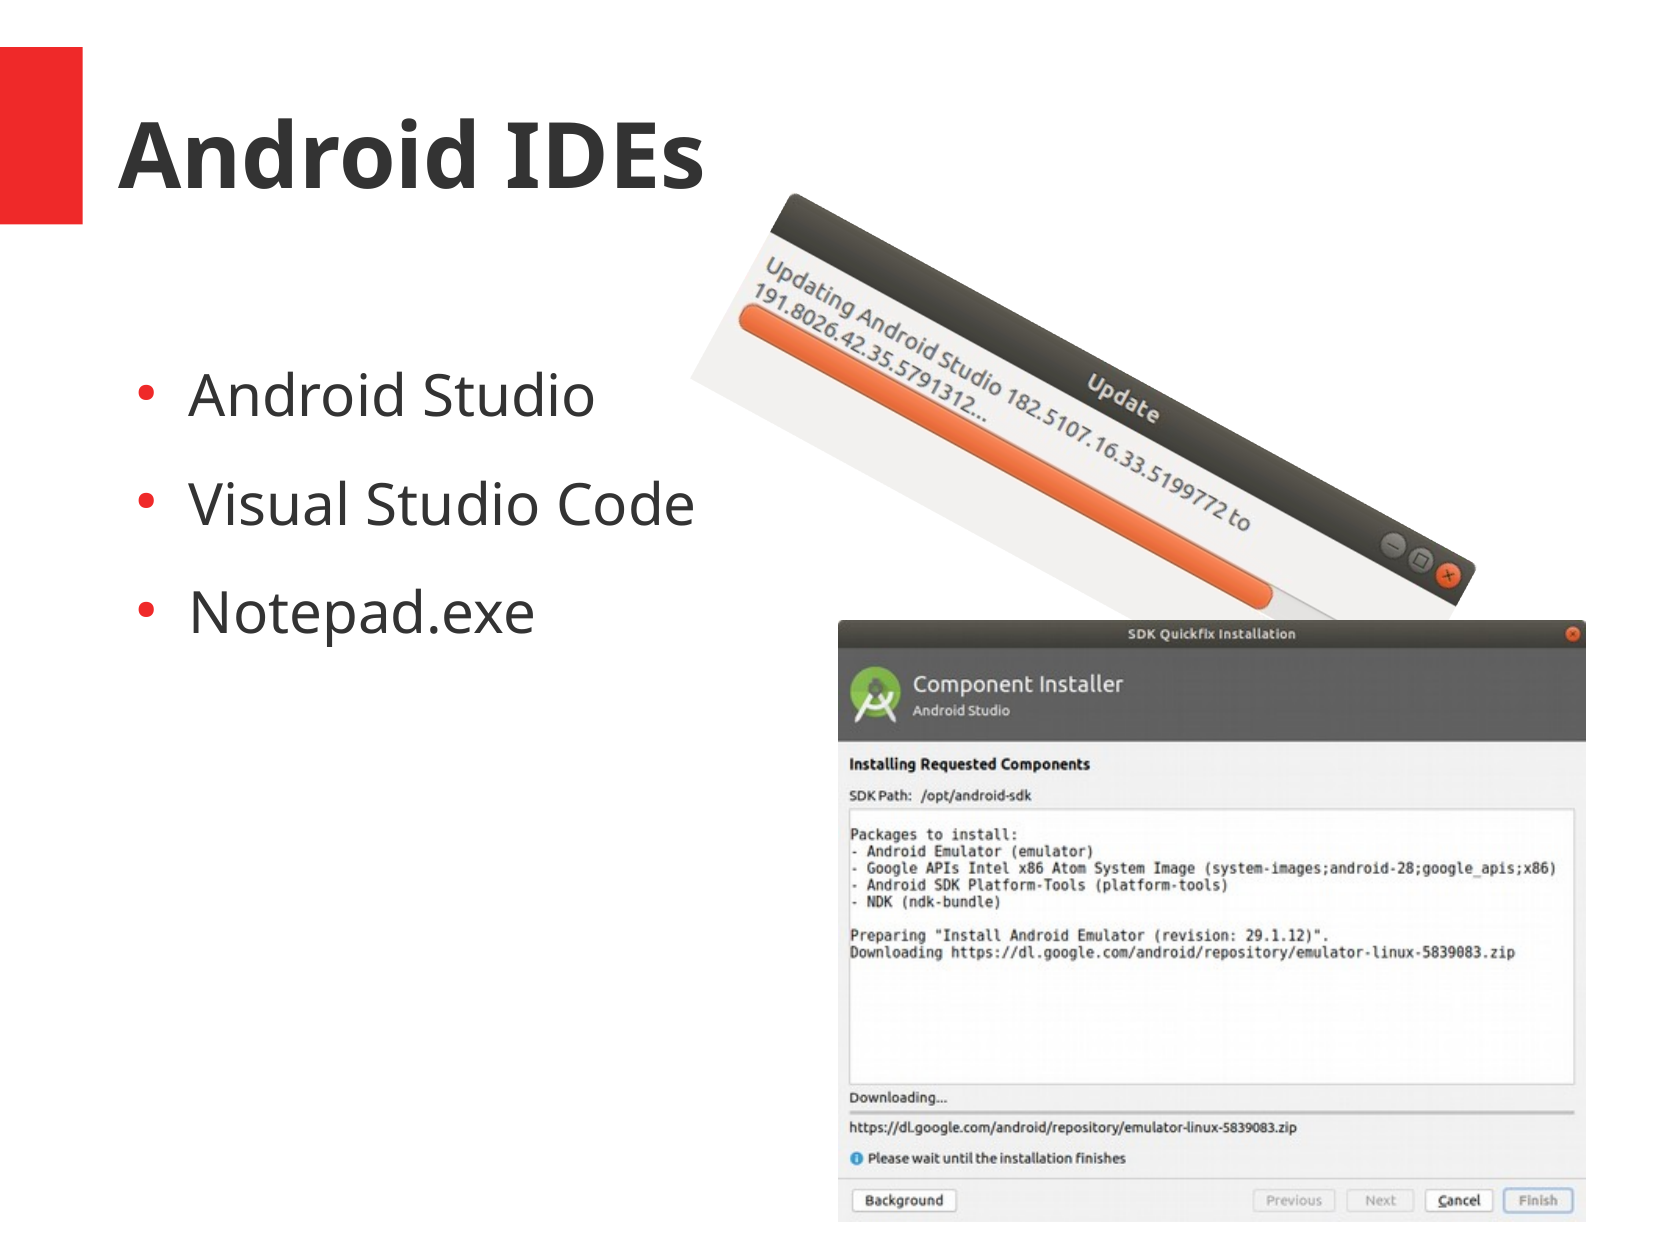

# Android IDEs
Android Studio
Visual Studio Code
Notepad.exe
181